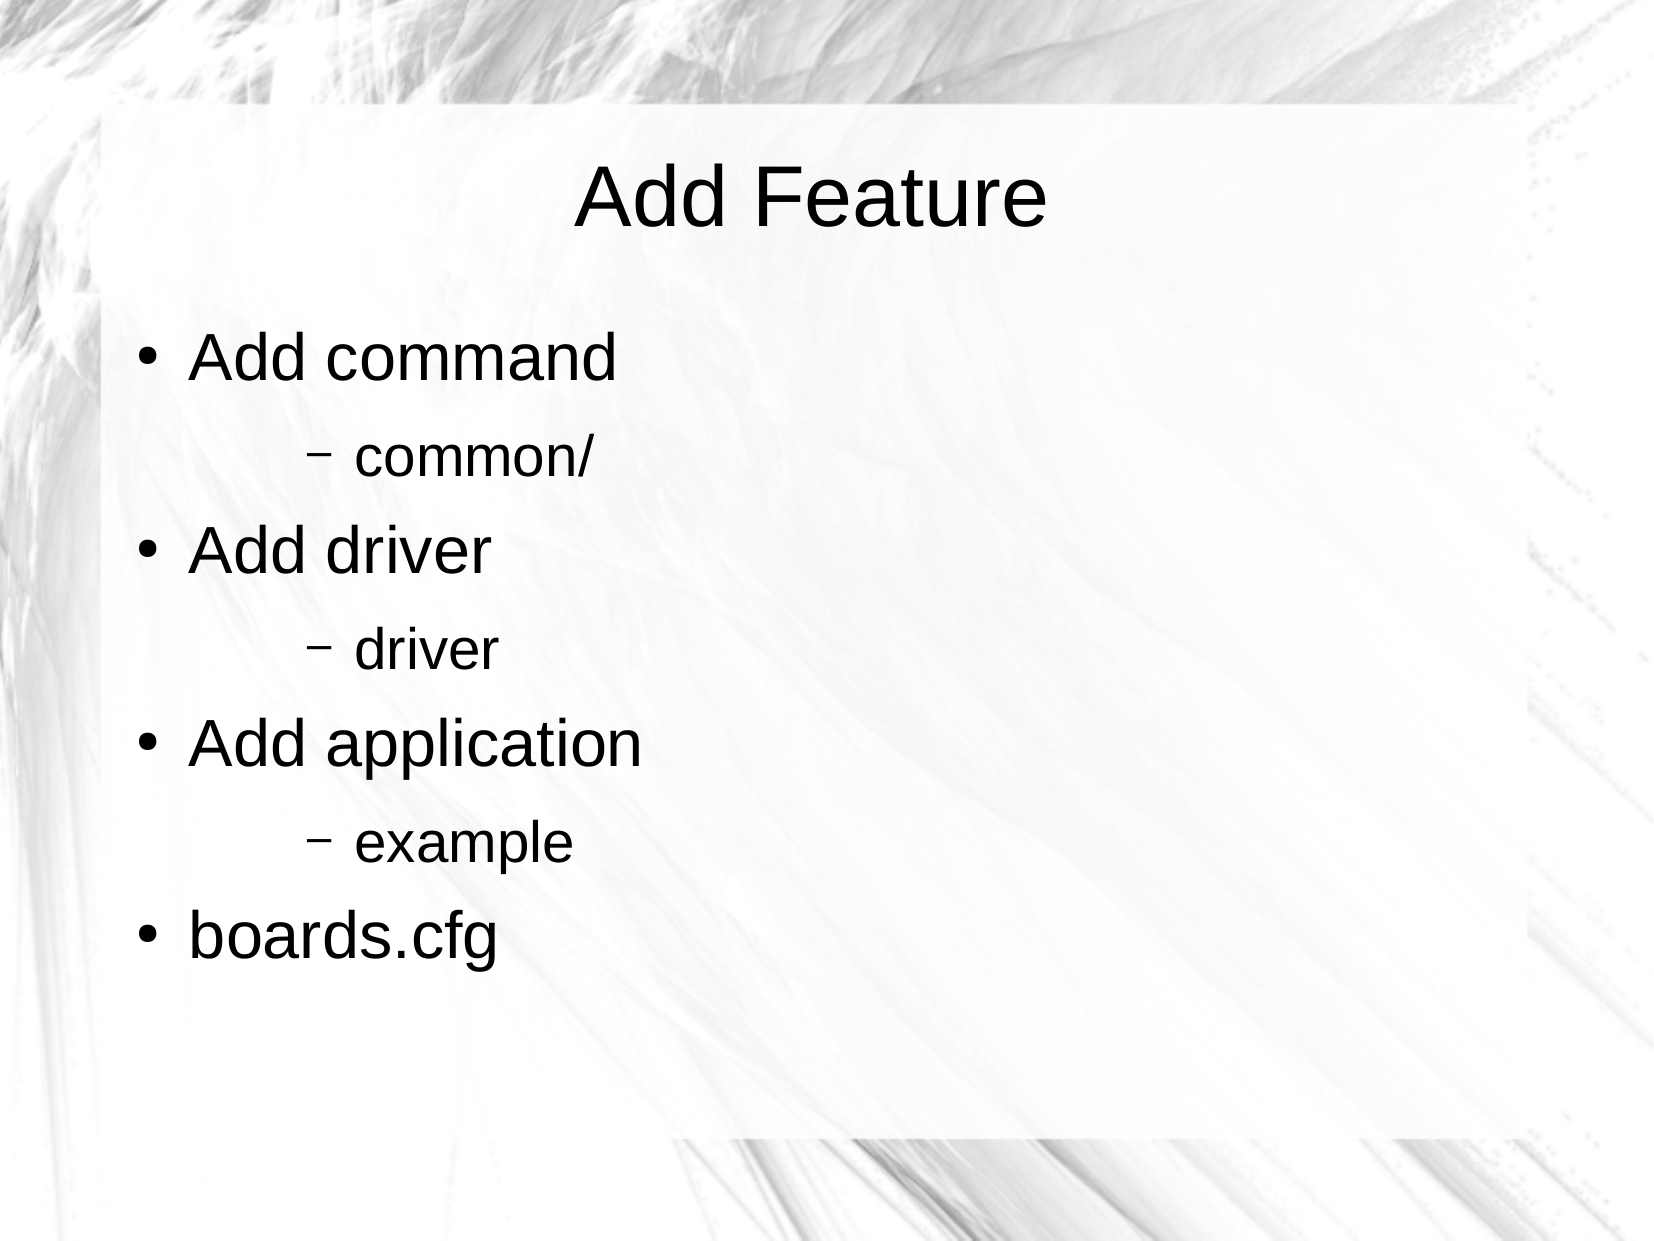

# Add Feature
Add command
common/
Add driver
driver
Add application
example
boards.cfg